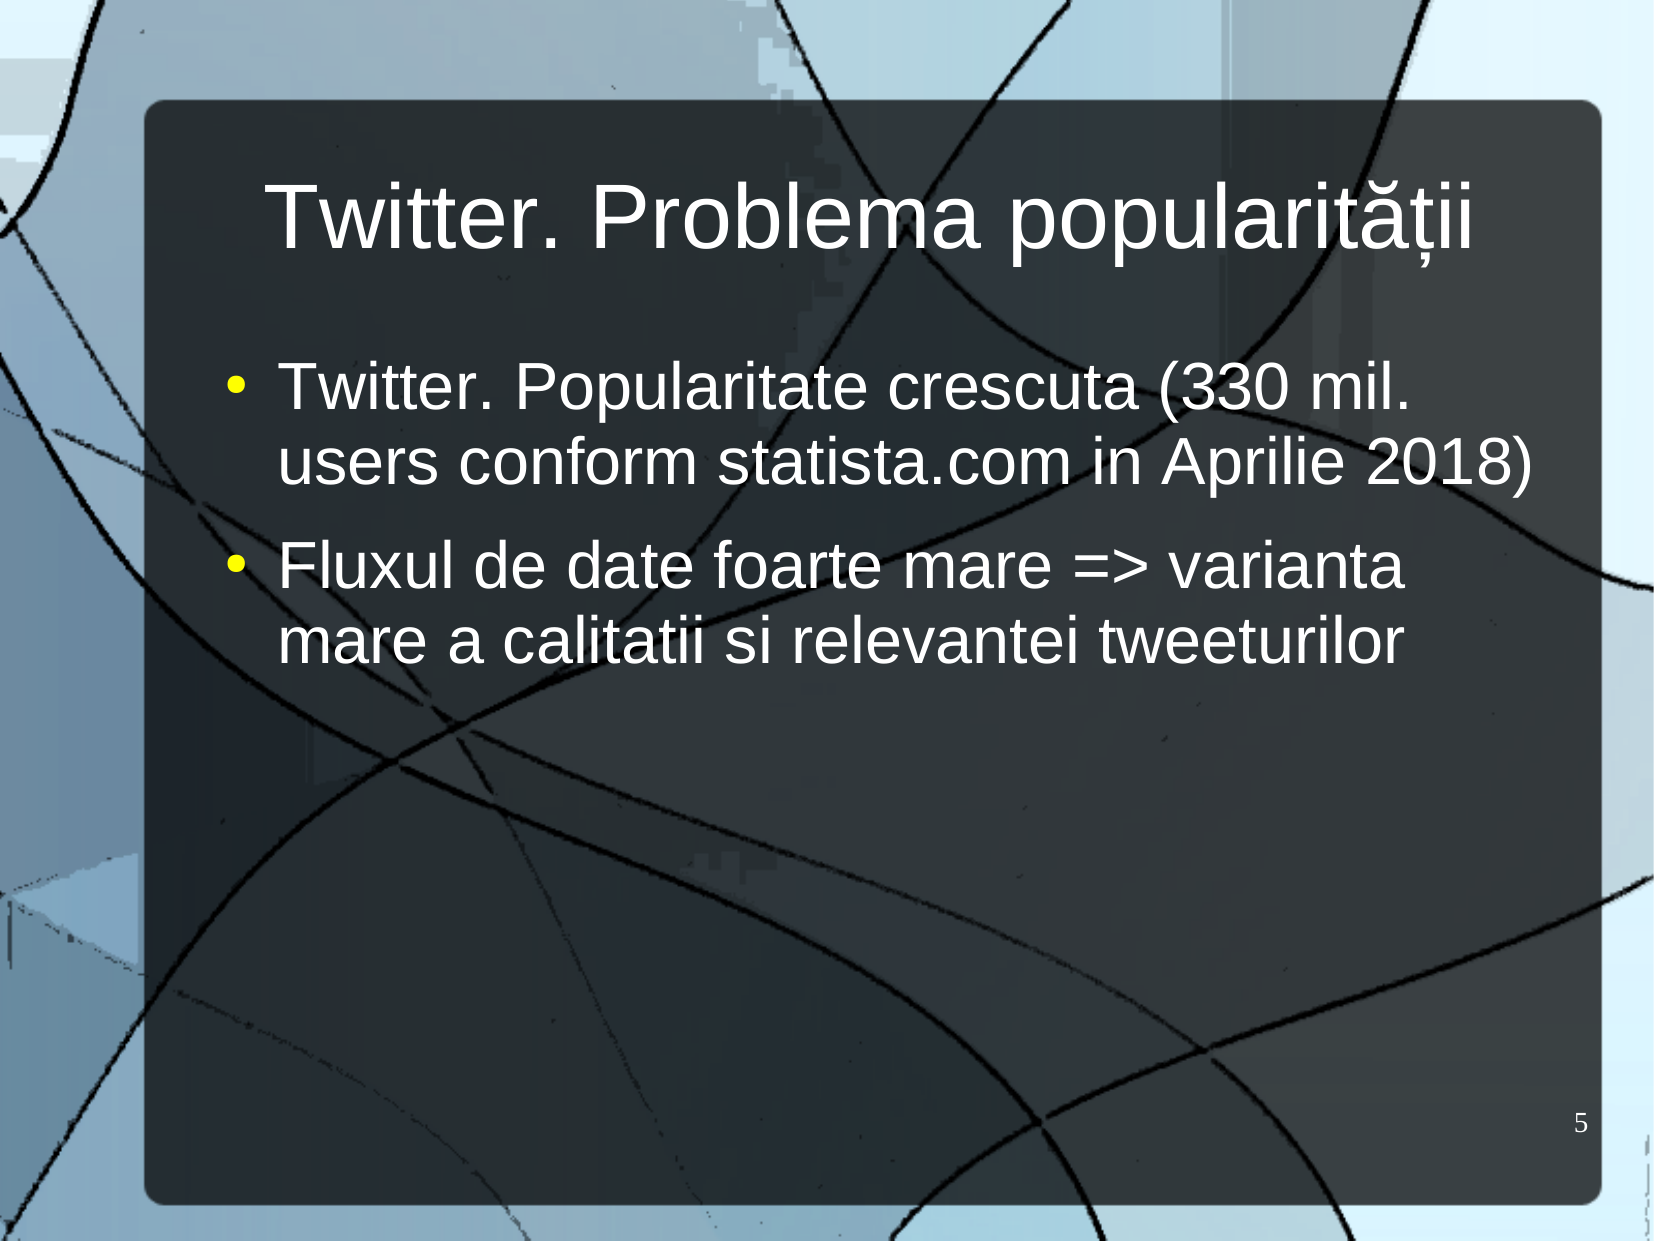

# Twitter. Problema popularității
Twitter. Popularitate crescuta (330 mil. users conform statista.com in Aprilie 2018)
Fluxul de date foarte mare => varianta mare a calitatii si relevantei tweeturilor
5